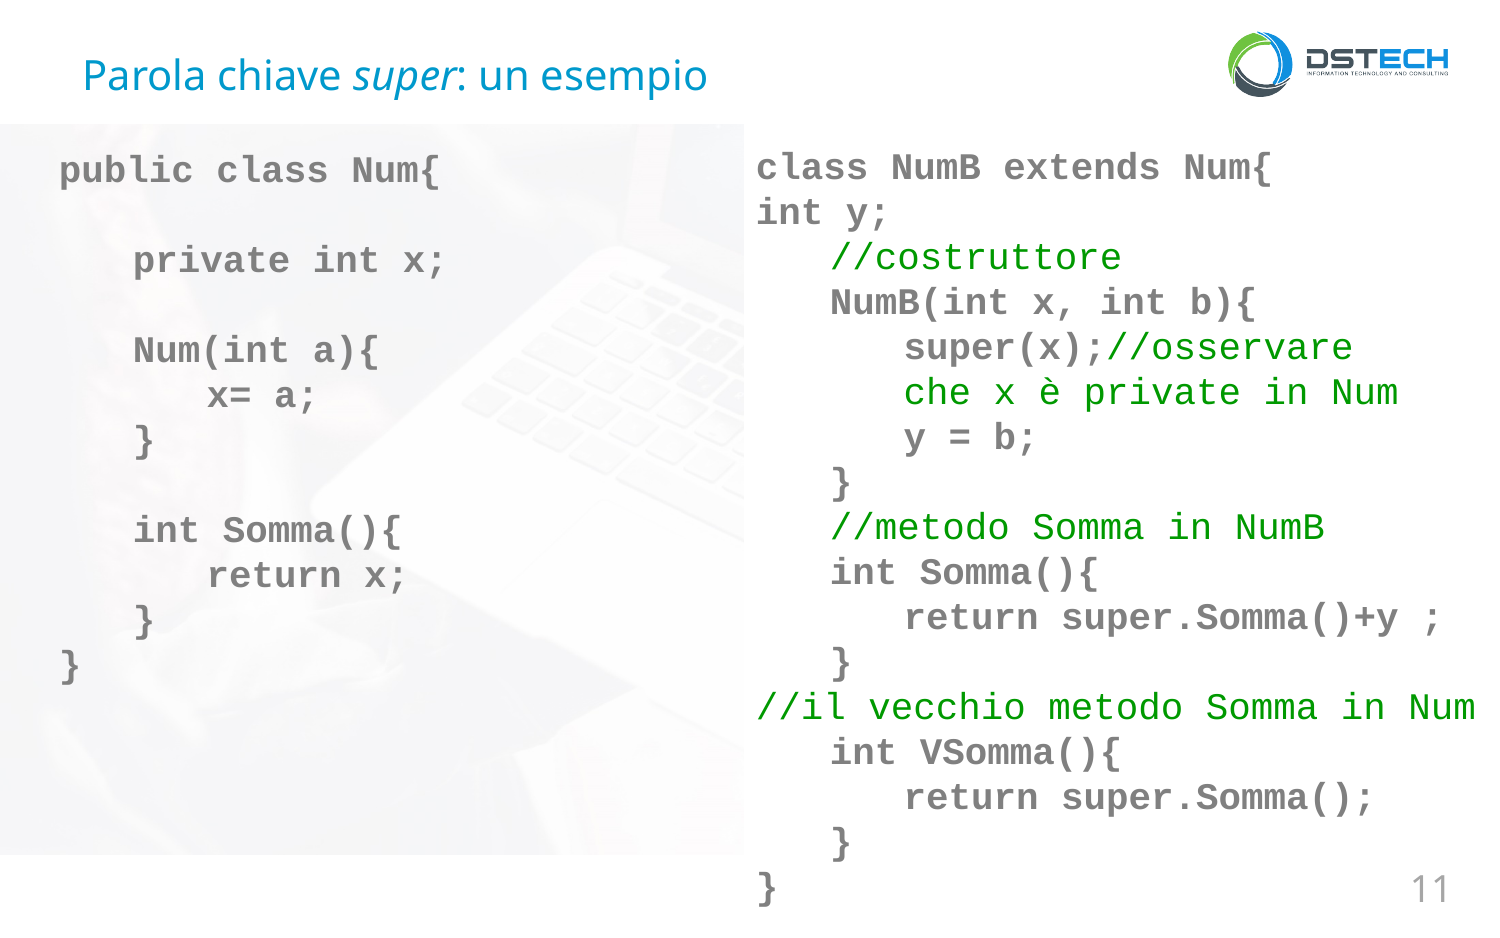

Parola chiave super: un esempio
class NumB extends Num{
int y;
	//costruttore
	NumB(int x, int b){
		super(x);//osservare 			che x è private in Num
		y = b;
	}
	//metodo Somma in NumB
	int Somma(){
		return super.Somma()+y ;
	}
//il vecchio metodo Somma in Num
	int VSomma(){
		return super.Somma();
	}
}
public class Num{
	private int x;
	Num(int a){
		x= a;
	}
	int Somma(){
		return x;
	}
}
11